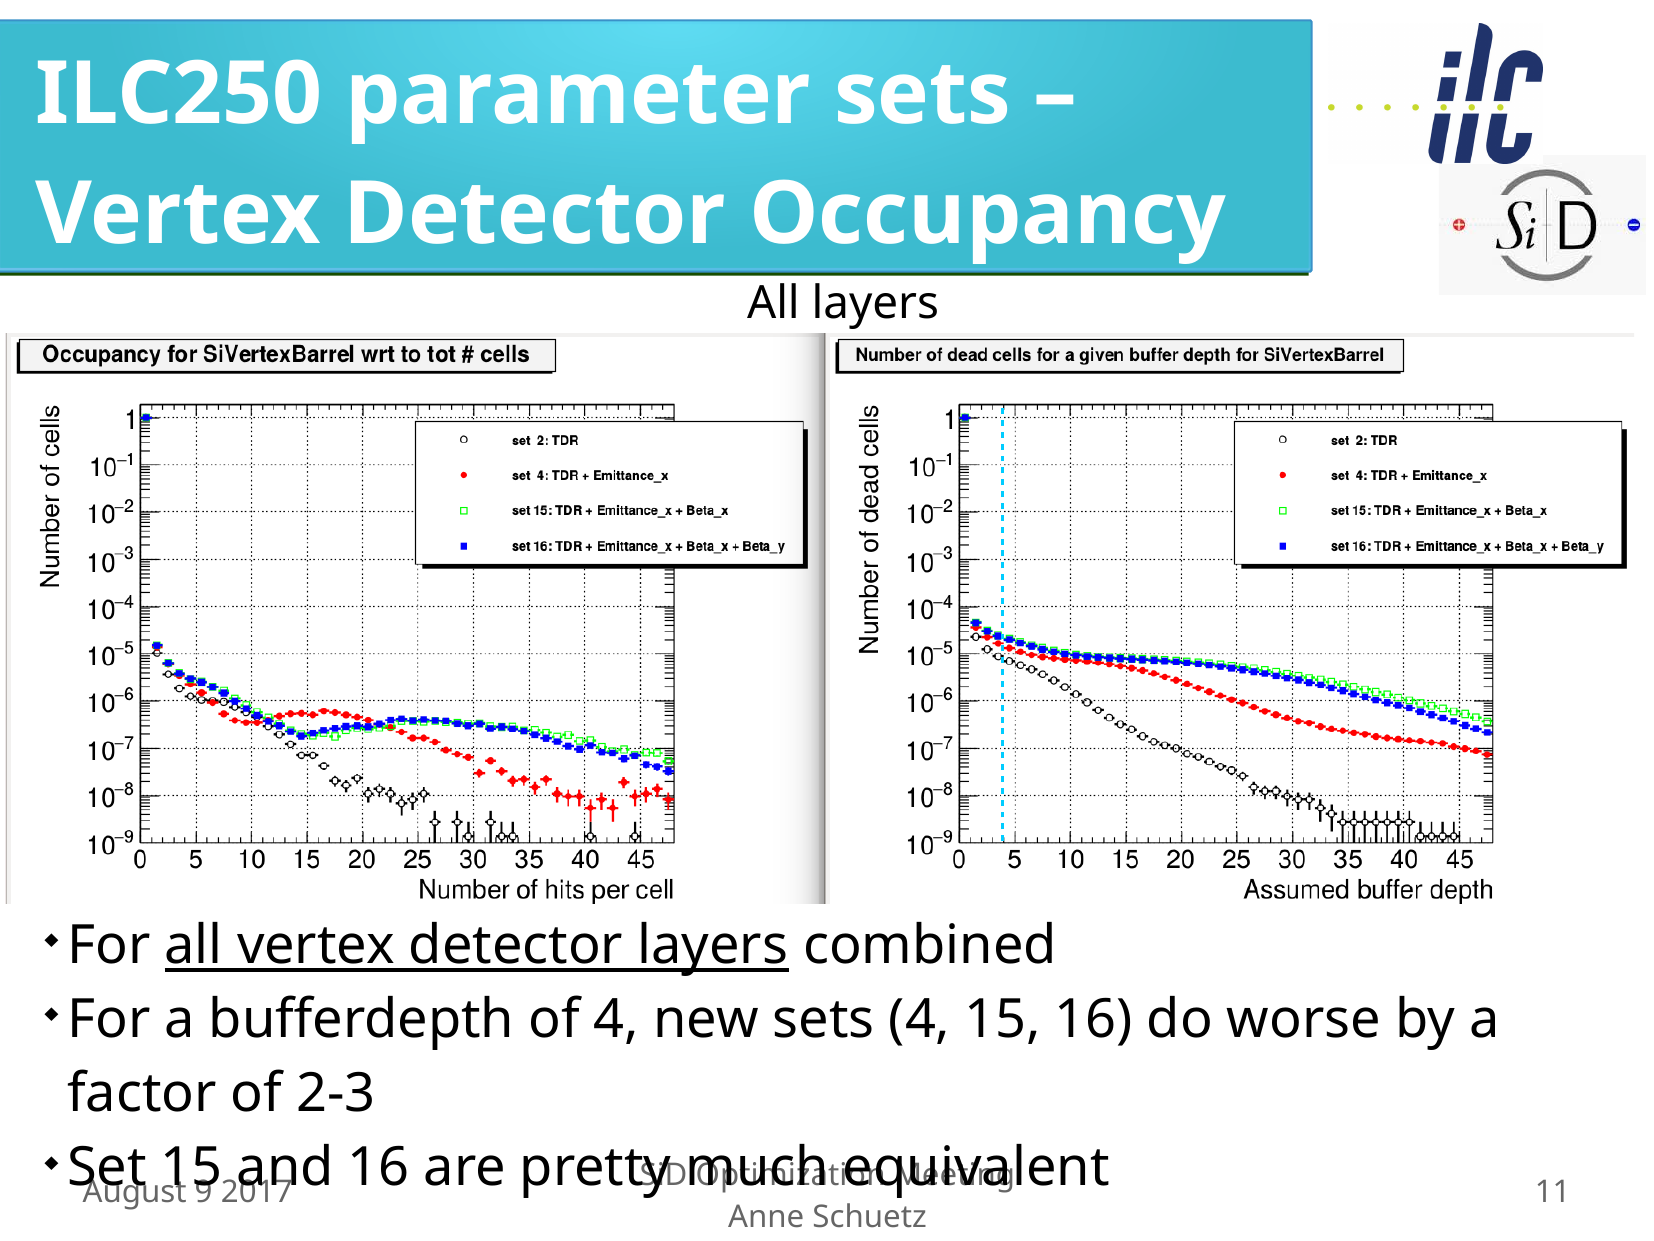

# ILC250 parameter sets – Vertex Detector Occupancy
All layers
For all vertex detector layers combined
For a bufferdepth of 4, new sets (4, 15, 16) do worse by a factor of 2-3
Set 15 and 16 are pretty much equivalent
11